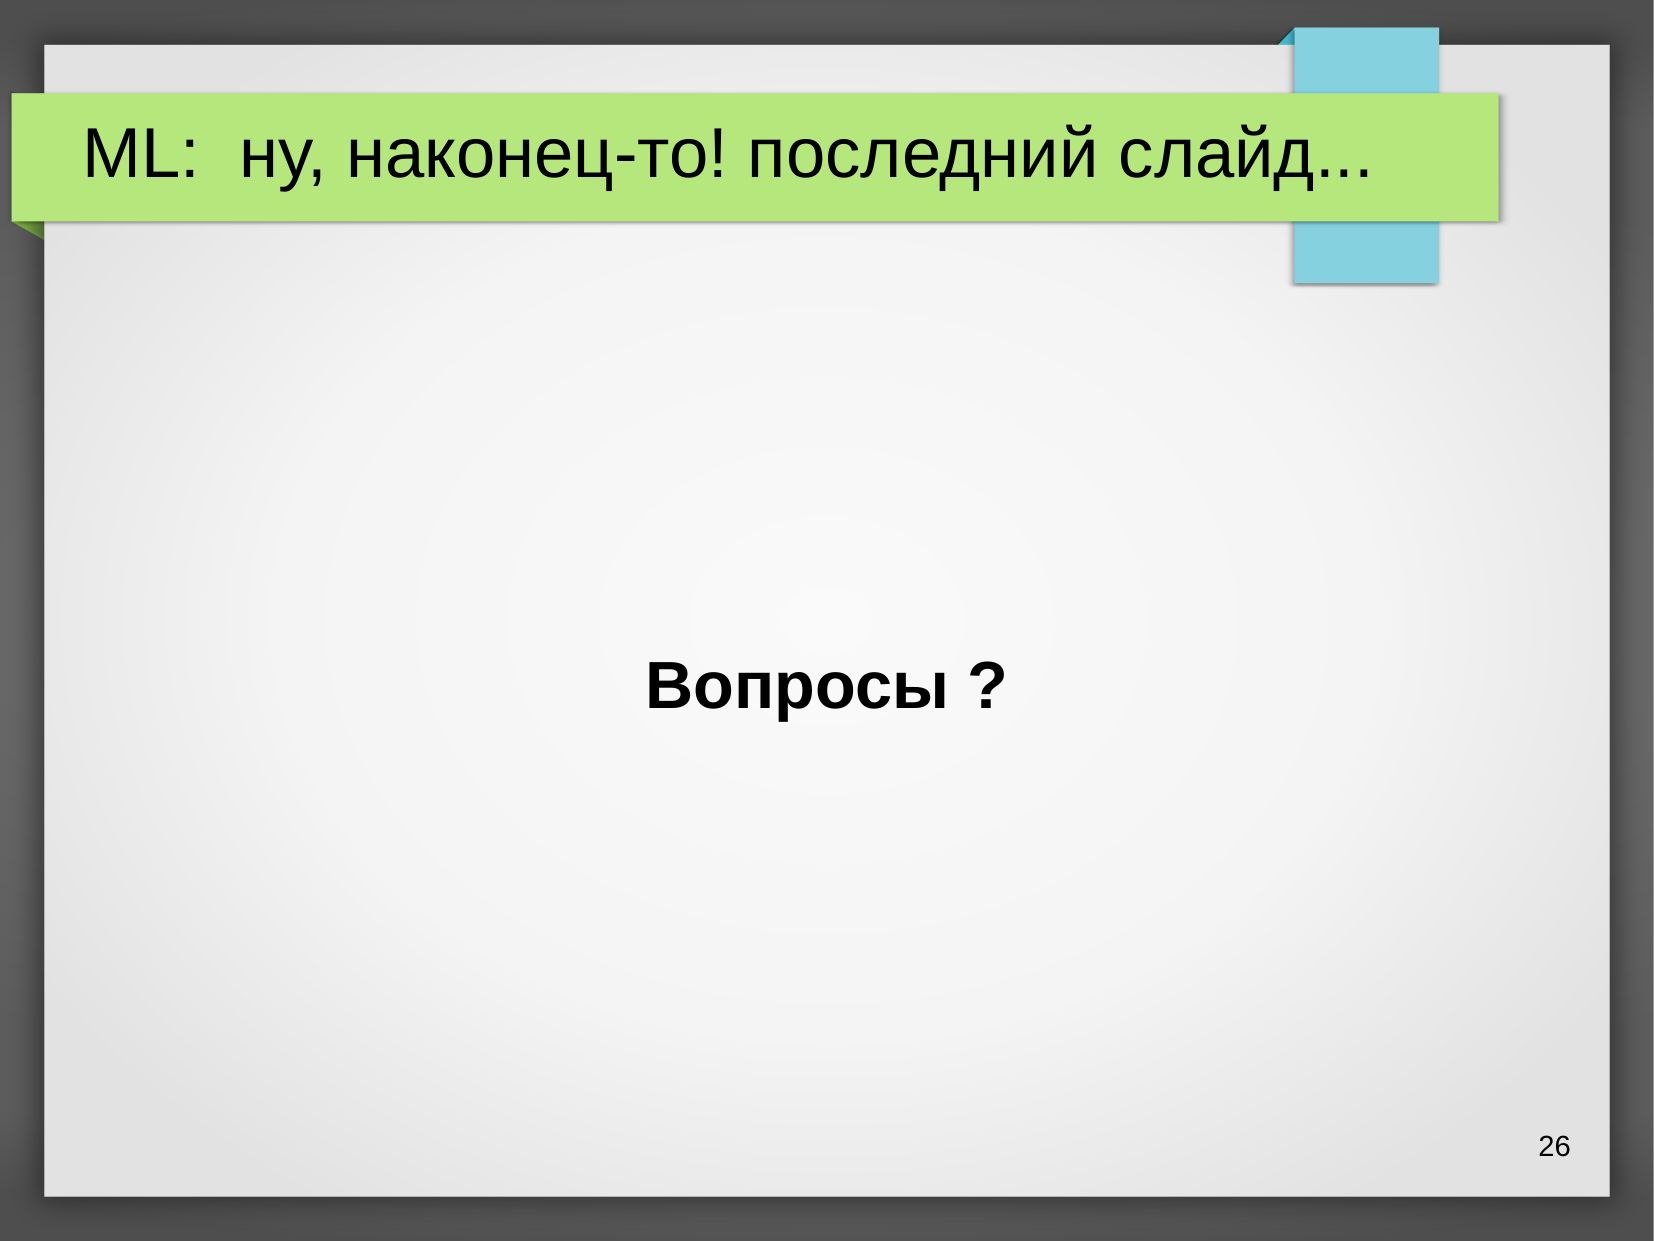

# ML: ну, наконец-то! последний слайд...
Вопросы ?
26